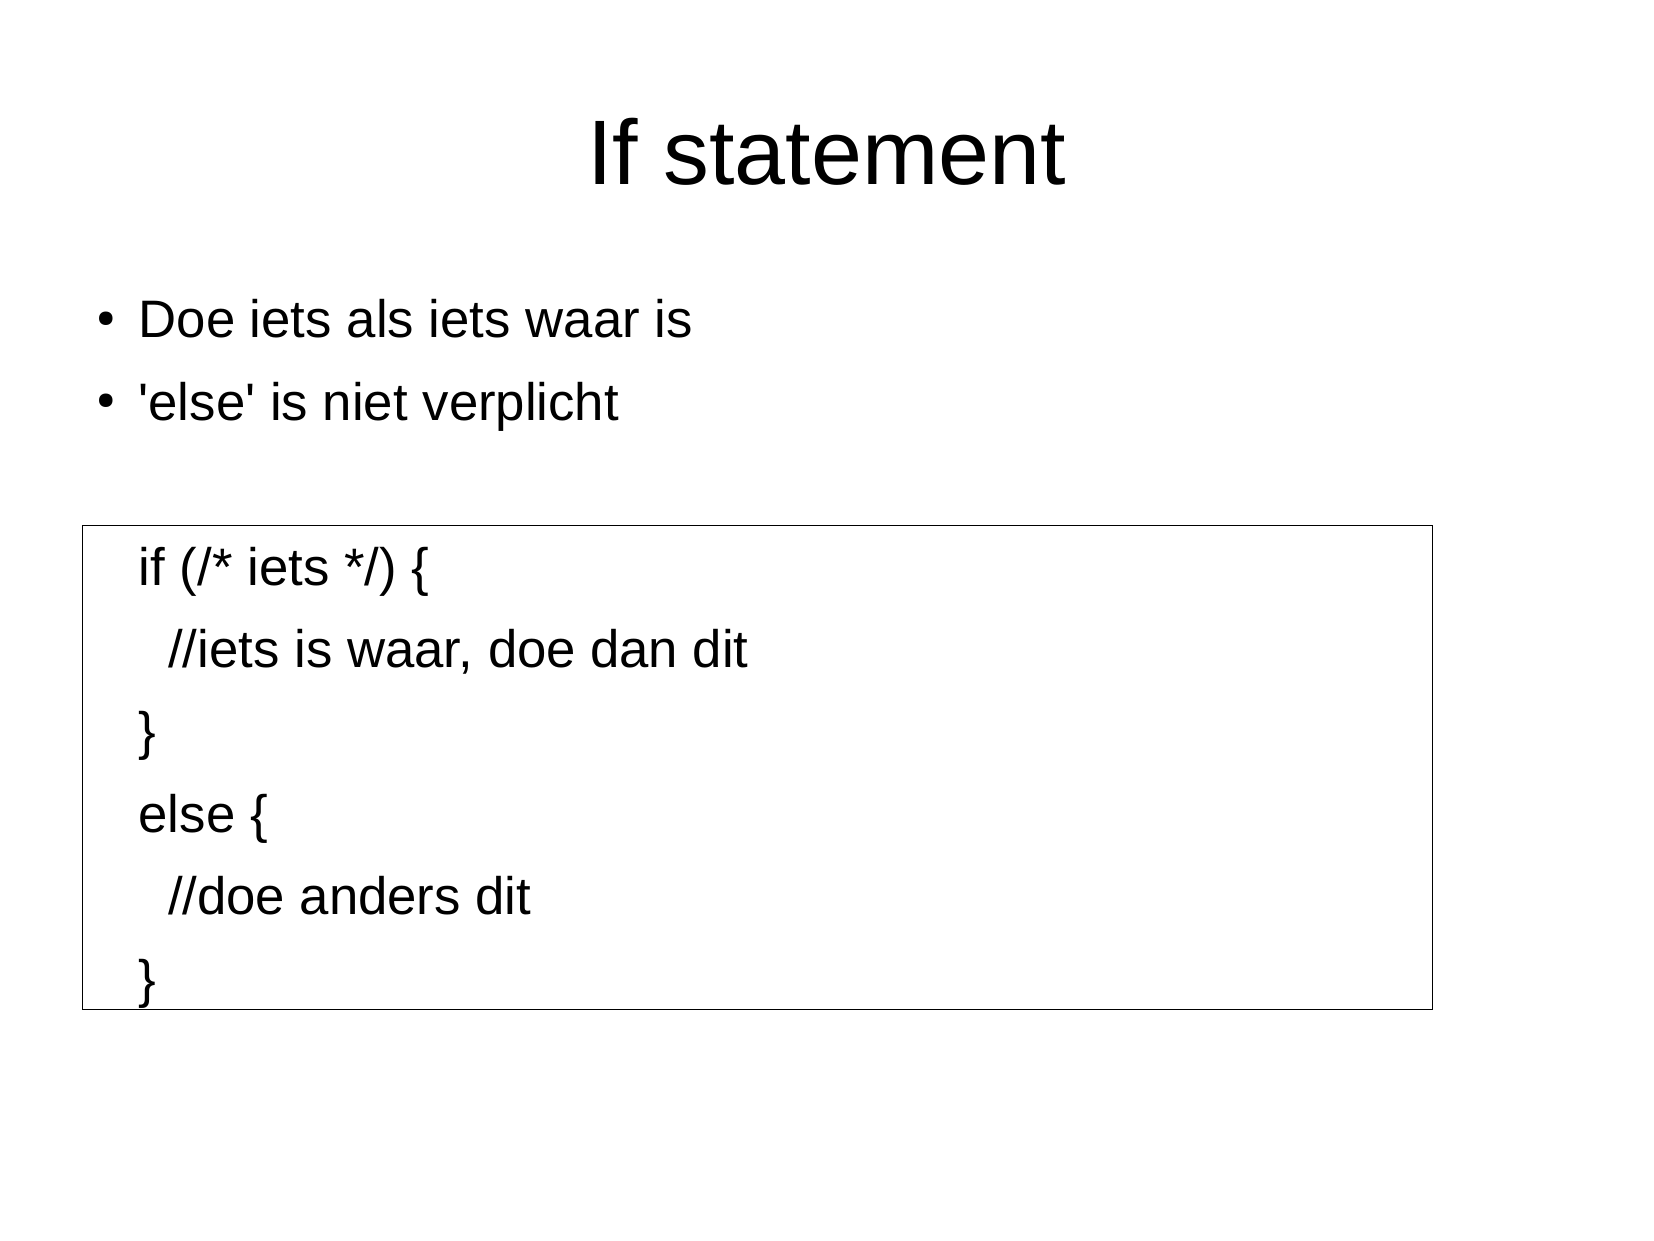

# If statement
Doe iets als iets waar is
'else' is niet verplicht
if (/* iets */) {
 //iets is waar, doe dan dit
}
else {
 //doe anders dit
}